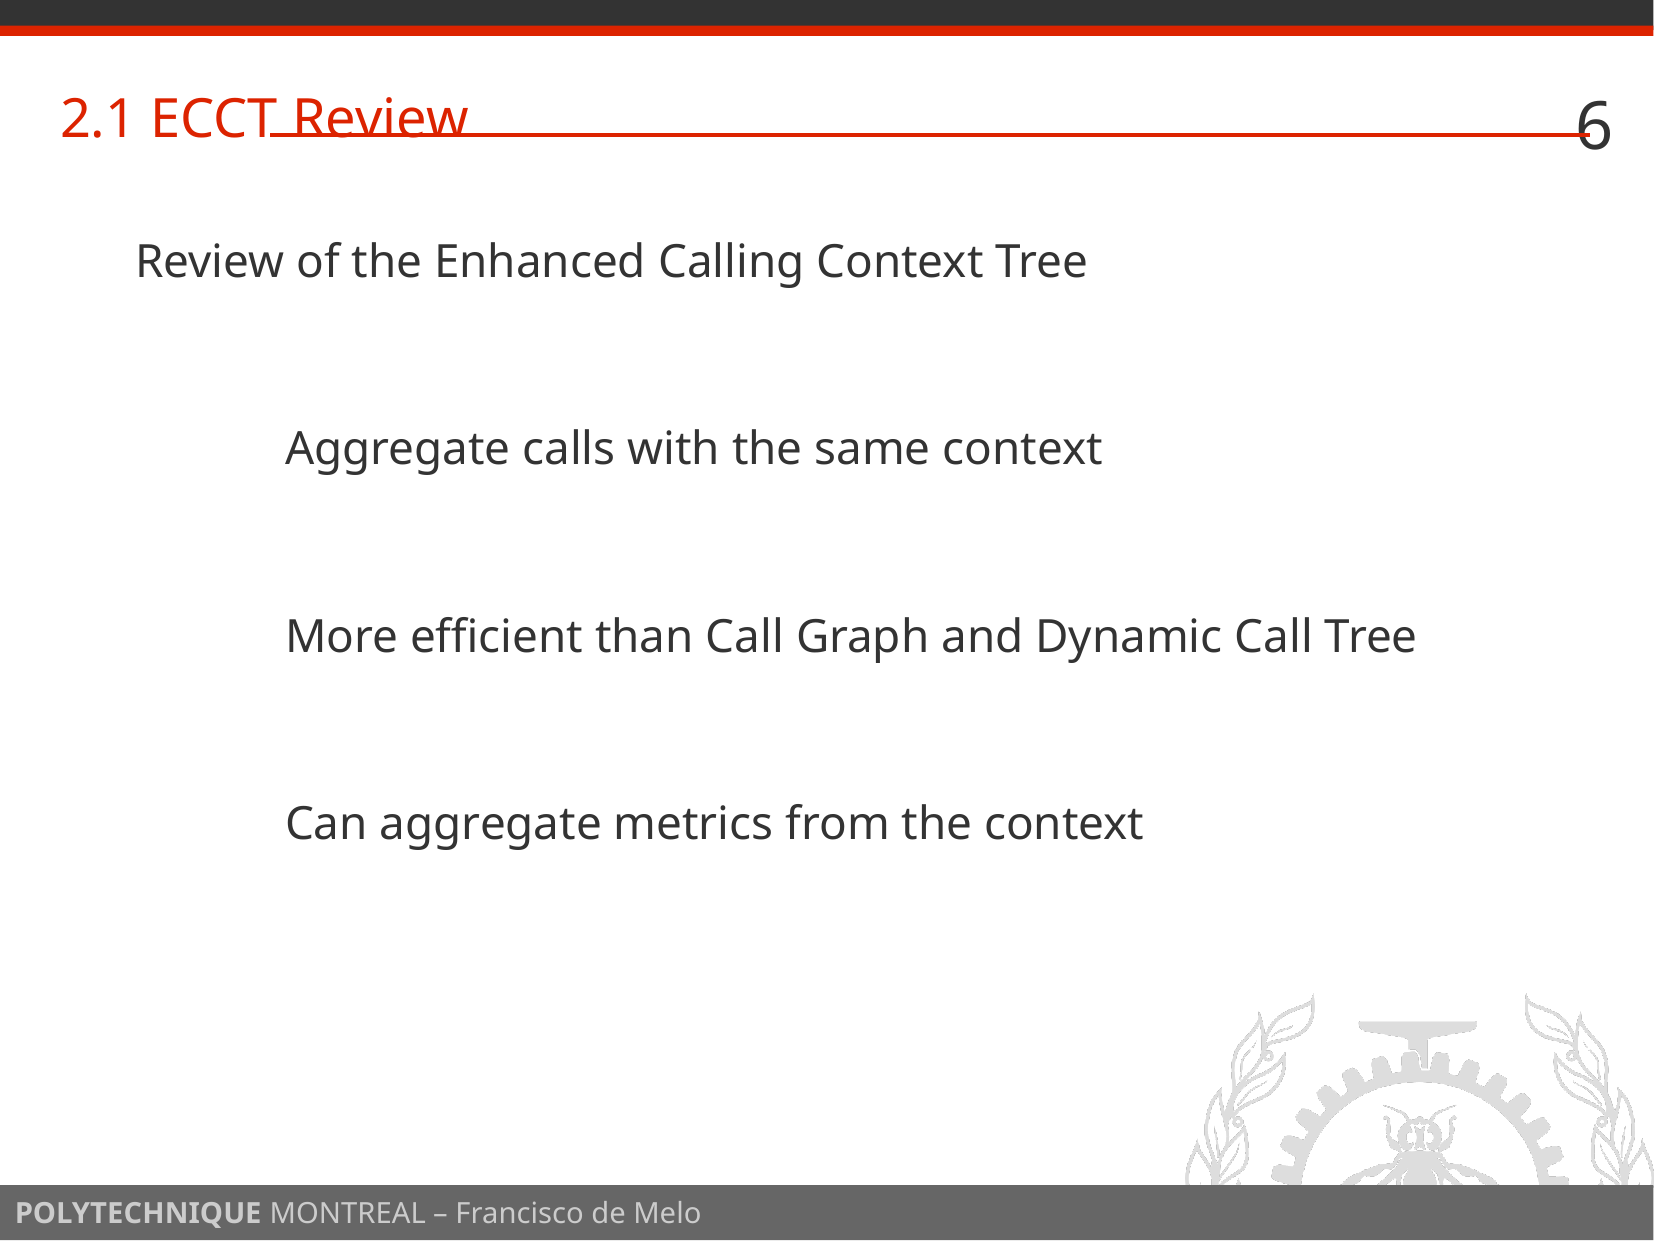

2.1 ECCT Review
6
Review of the Enhanced Calling Context Tree
		Aggregate calls with the same context
		More efficient than Call Graph and Dynamic Call Tree
		Can aggregate metrics from the context
POLYTECHNIQUE MONTREAL – Francisco de Melo